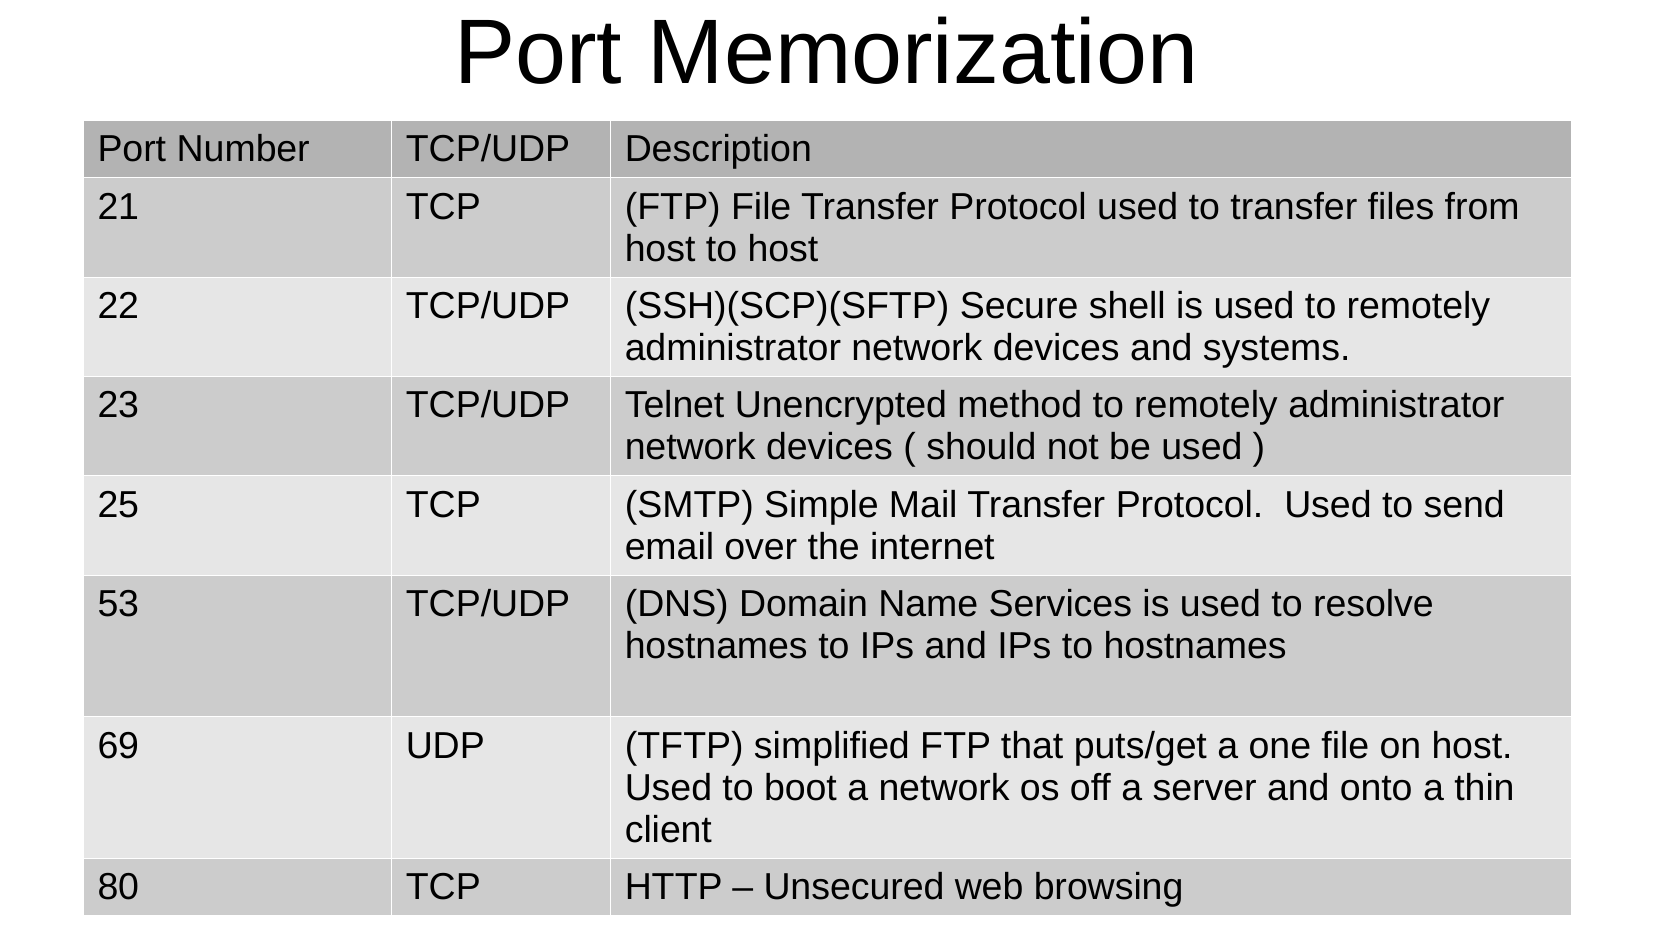

# Port Memorization
| Port Number | TCP/UDP | Description |
| --- | --- | --- |
| 21 | TCP | (FTP) File Transfer Protocol used to transfer files from host to host |
| 22 | TCP/UDP | (SSH)(SCP)(SFTP) Secure shell is used to remotely administrator network devices and systems. |
| 23 | TCP/UDP | Telnet Unencrypted method to remotely administrator network devices ( should not be used ) |
| 25 | TCP | (SMTP) Simple Mail Transfer Protocol. Used to send email over the internet |
| 53 | TCP/UDP | (DNS) Domain Name Services is used to resolve hostnames to IPs and IPs to hostnames |
| 69 | UDP | (TFTP) simplified FTP that puts/get a one file on host. Used to boot a network os off a server and onto a thin client |
| 80 | TCP | HTTP – Unsecured web browsing |